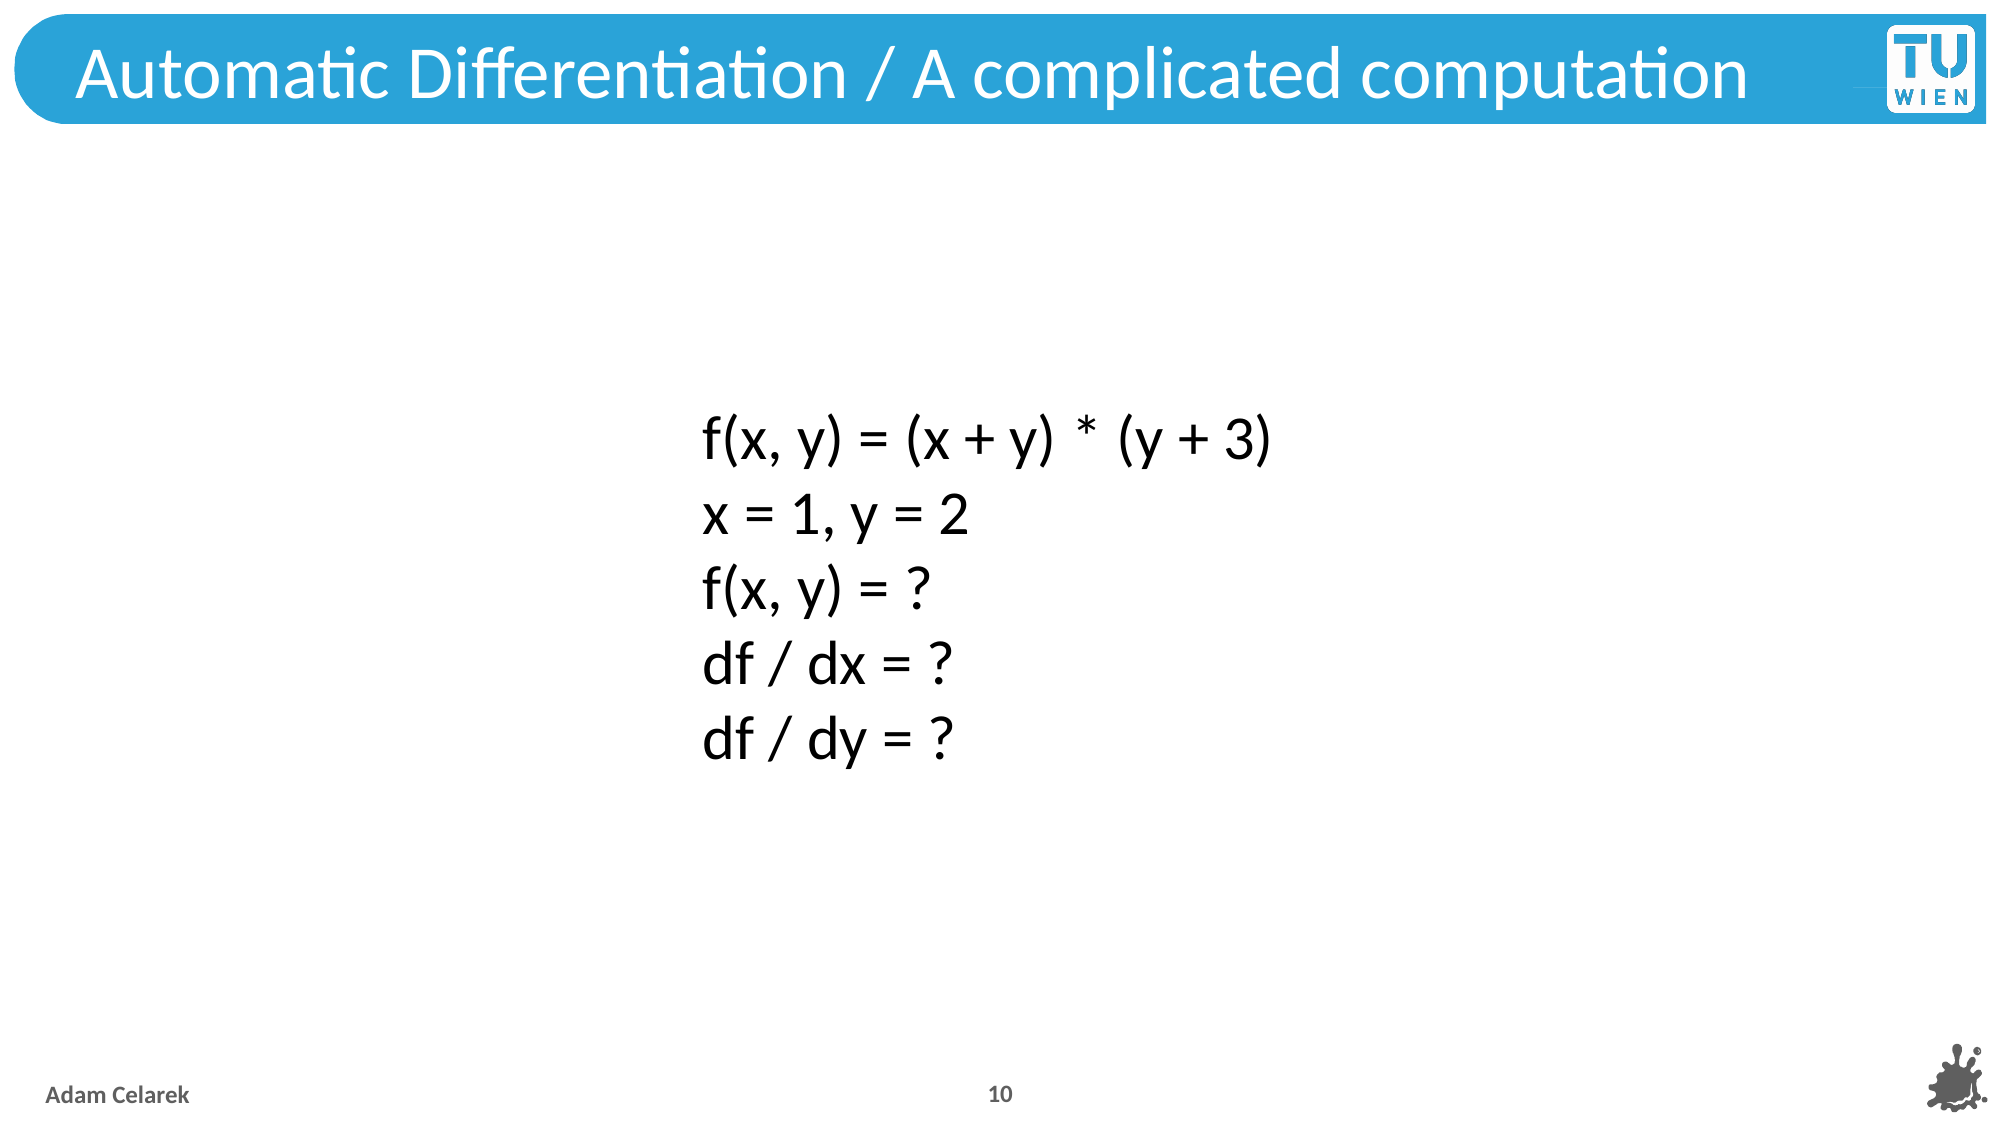

# Automatic Differentiation / A complicated computation
f(x, y) = (x + y) * (y + 3)
x = 1, y = 2
f(x, y) = ?
df / dx = ?
df / dy = ?
Adam Celarek